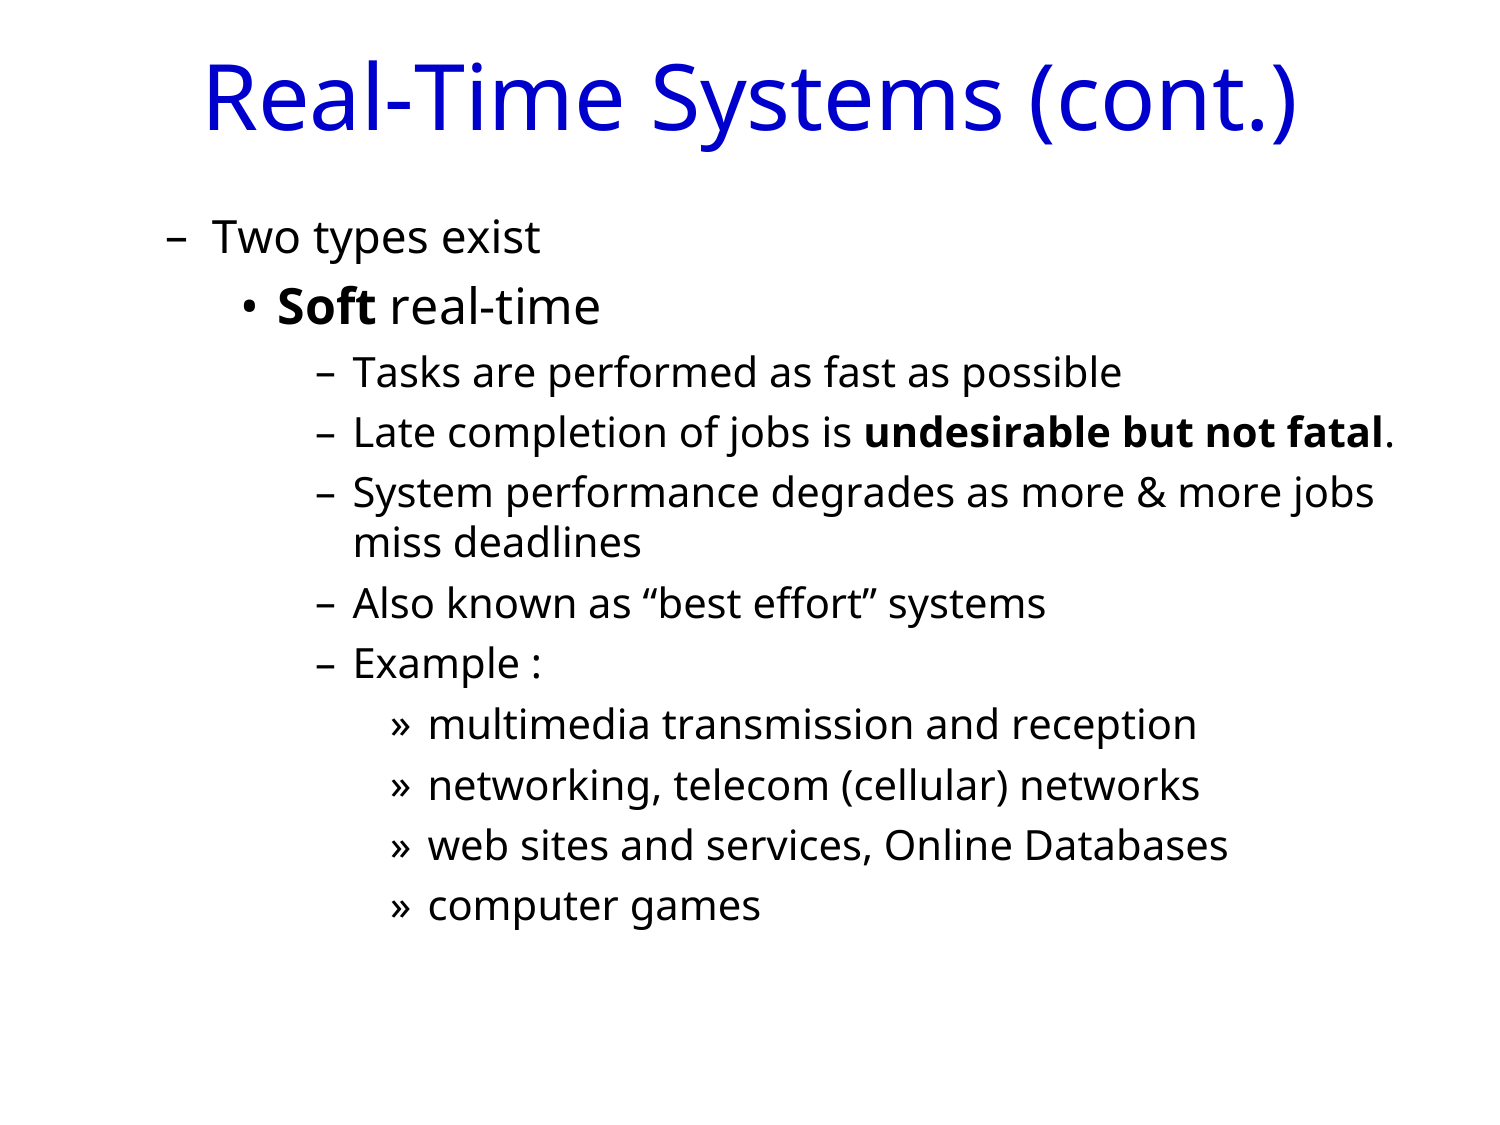

# Real-Time Systems (cont.)
Two types exist
Soft real-time
Tasks are performed as fast as possible
Late completion of jobs is undesirable but not fatal.
System performance degrades as more & more jobs miss deadlines
Also known as “best effort” systems
Example :
multimedia transmission and reception
networking, telecom (cellular) networks
web sites and services, Online Databases
computer games